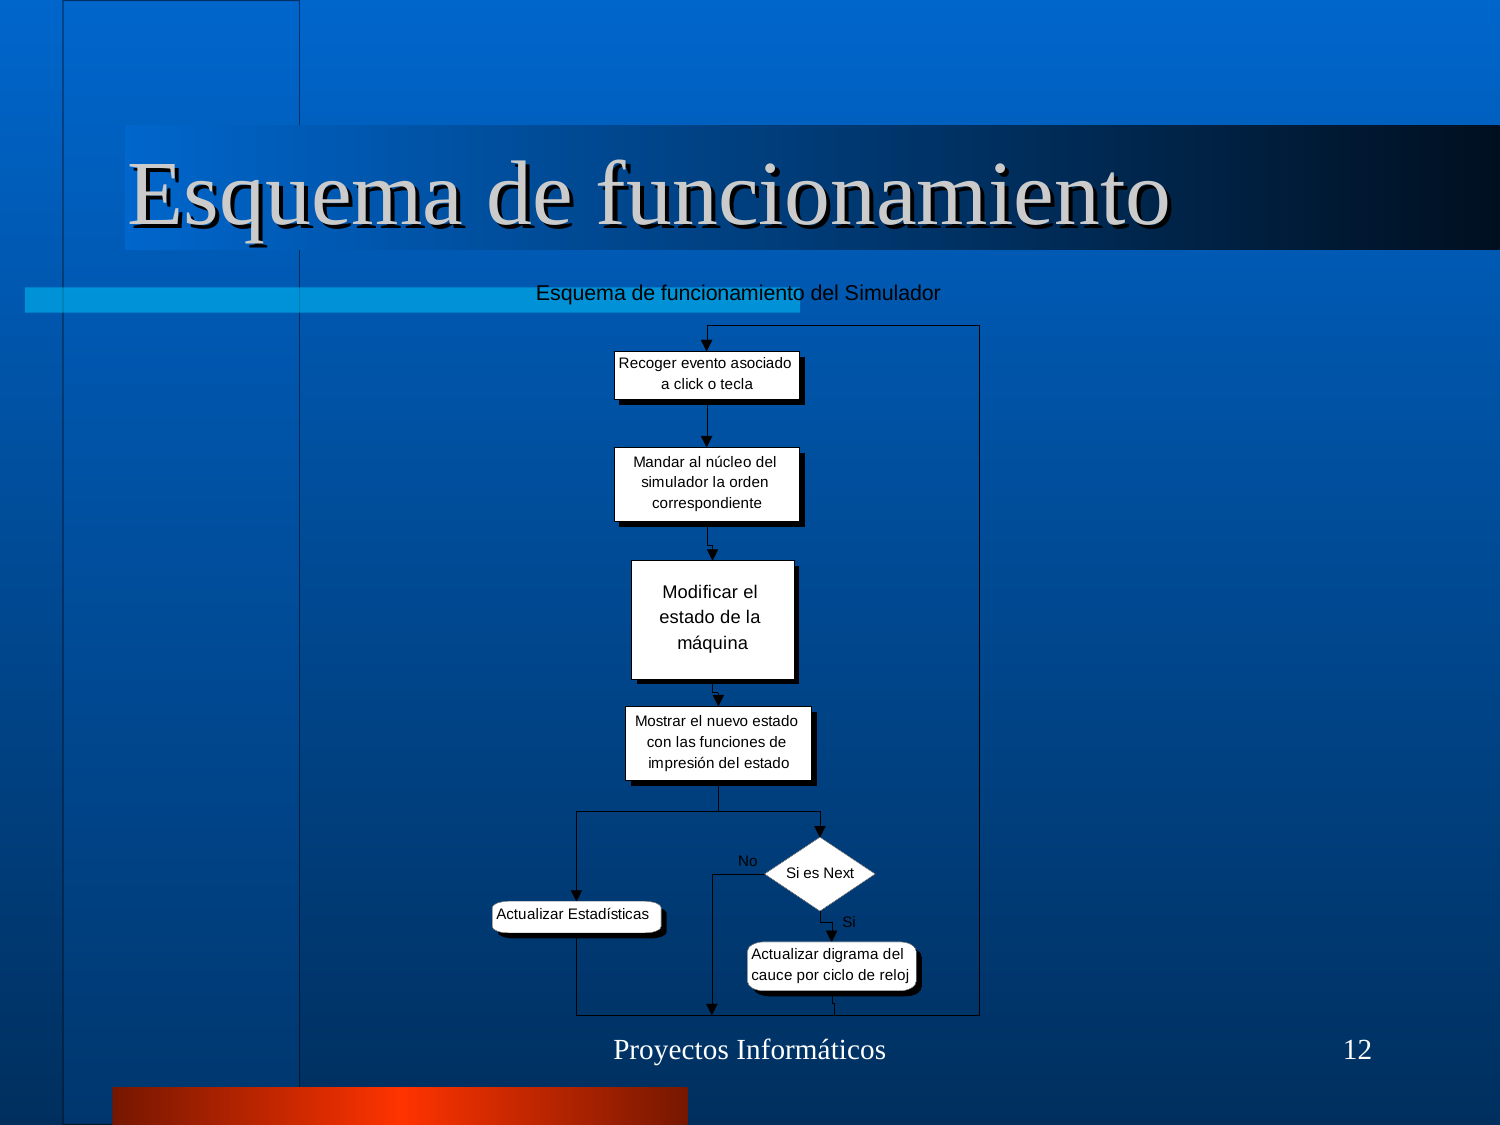

# Esquema de funcionamiento
Proyectos Informáticos
12